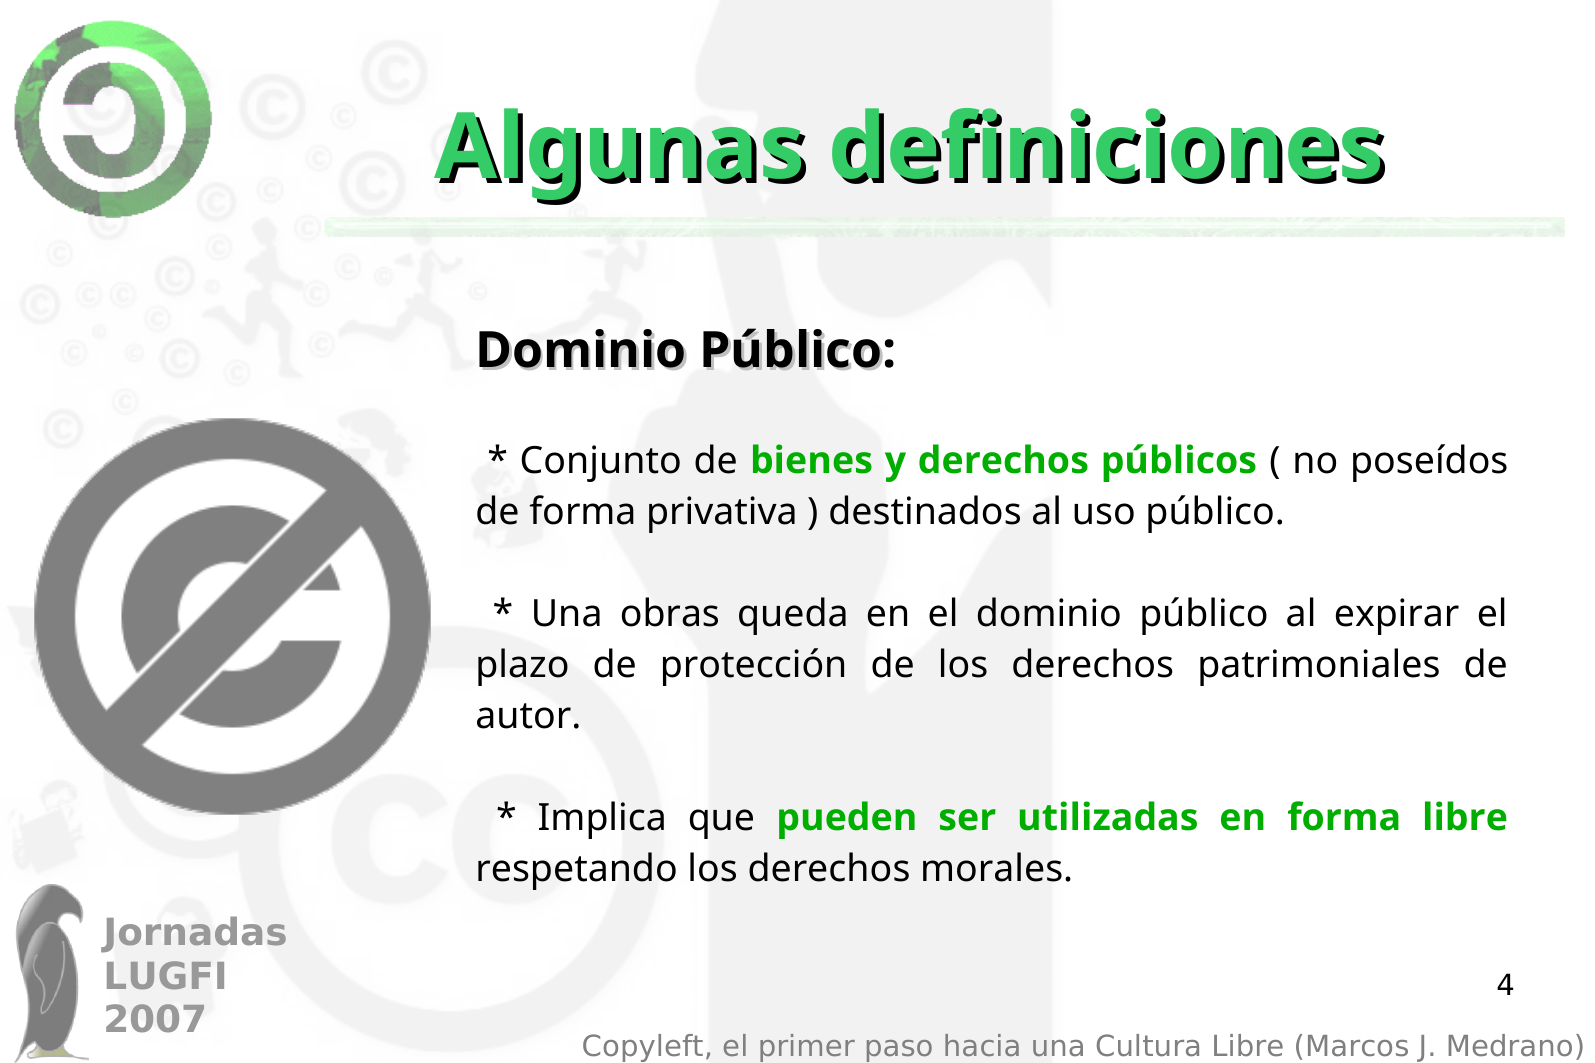

Algunas definiciones
Dominio Público:
 * Conjunto de bienes y derechos públicos ( no poseídos de forma privativa ) destinados al uso público.
 * Una obras queda en el dominio público al expirar el plazo de protección de los derechos patrimoniales de autor.
 * Implica que pueden ser utilizadas en forma libre respetando los derechos morales.
4